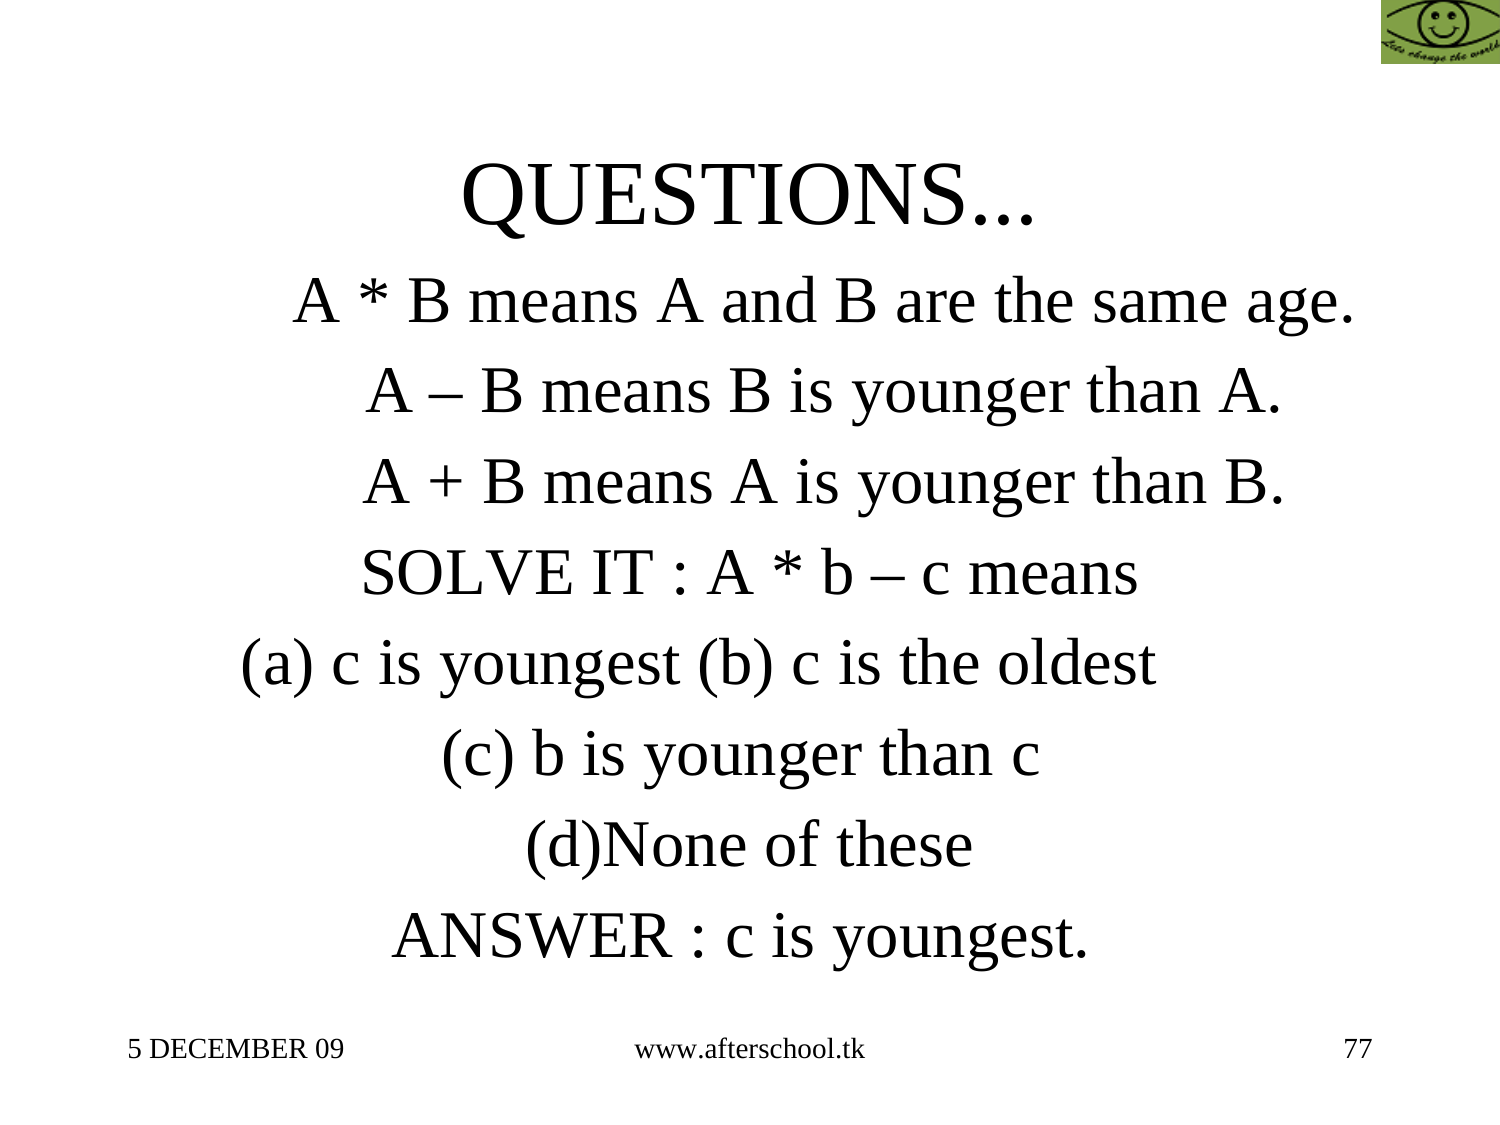

# QUESTIONS...
	A * B means A and B are the same age.
	A – B means B is younger than A.
	A + B means A is younger than B.
SOLVE IT : A * b – c means
(a) c is youngest (b) c is the oldest
(c) b is younger than c
(d)None of these
ANSWER : c is youngest.
MFI Seminar Jain PG College
AFTERSCHOOOL centre for social entrepreneurship
77